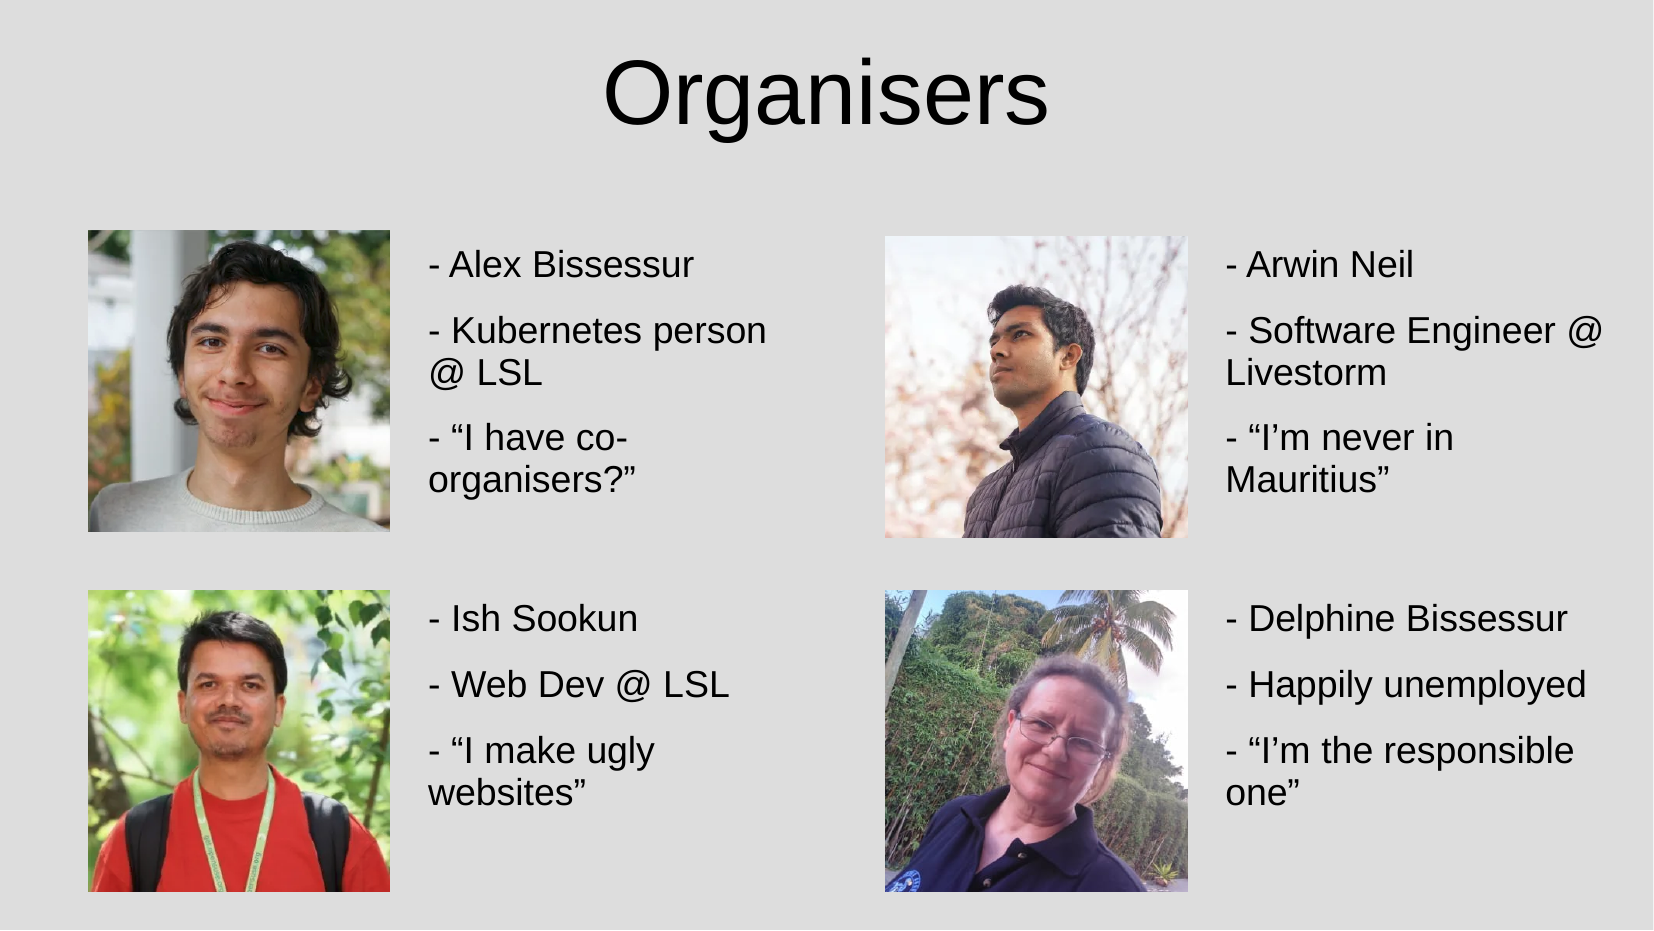

# Organisers
- Alex Bissessur
- Kubernetes person @ LSL
- “I have co-organisers?”
- Arwin Neil
- Software Engineer @ Livestorm
- “I’m never in Mauritius”
- Ish Sookun
- Web Dev @ LSL
- “I make ugly websites”
- Delphine Bissessur
- Happily unemployed
- “I’m the responsible one”